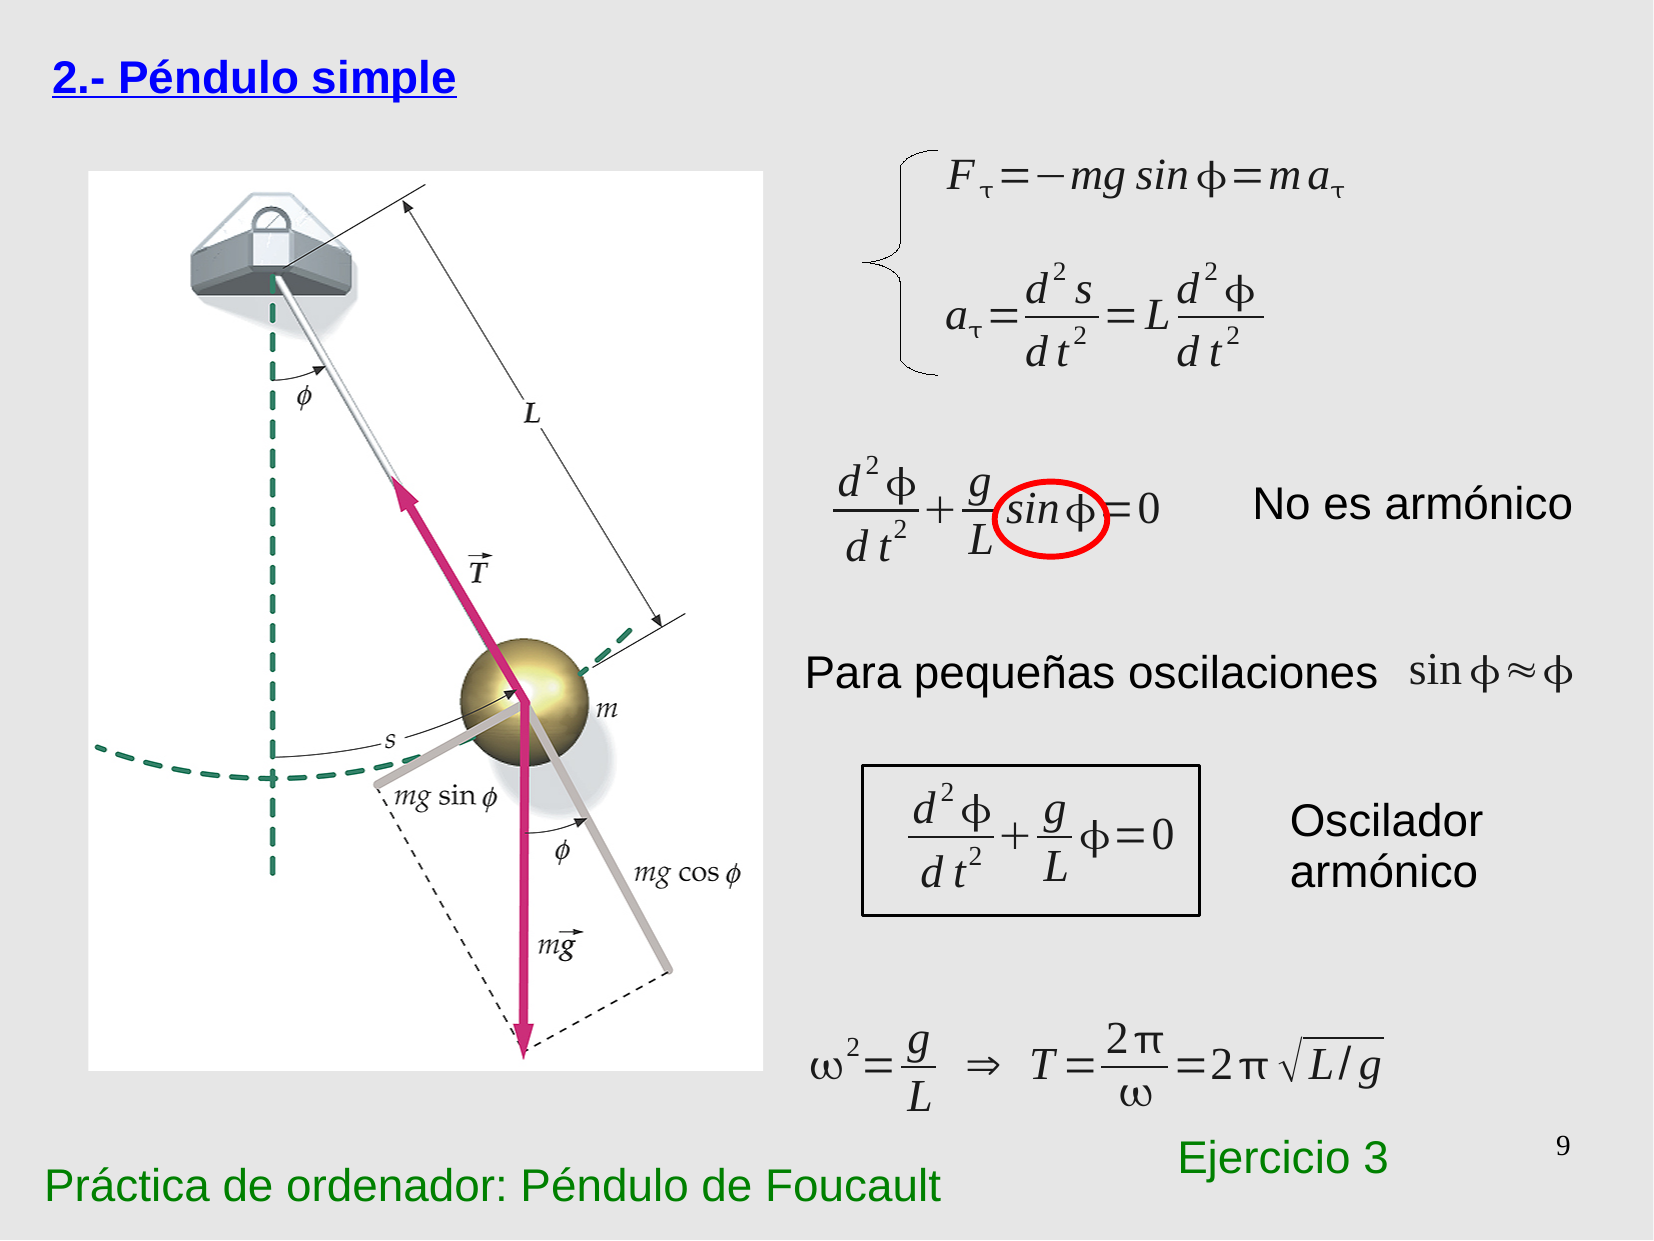

2.- Péndulo simple
No es armónico
Para pequeñas oscilaciones
Oscilador armónico
Ejercicio 3
9
Práctica de ordenador: Péndulo de Foucault